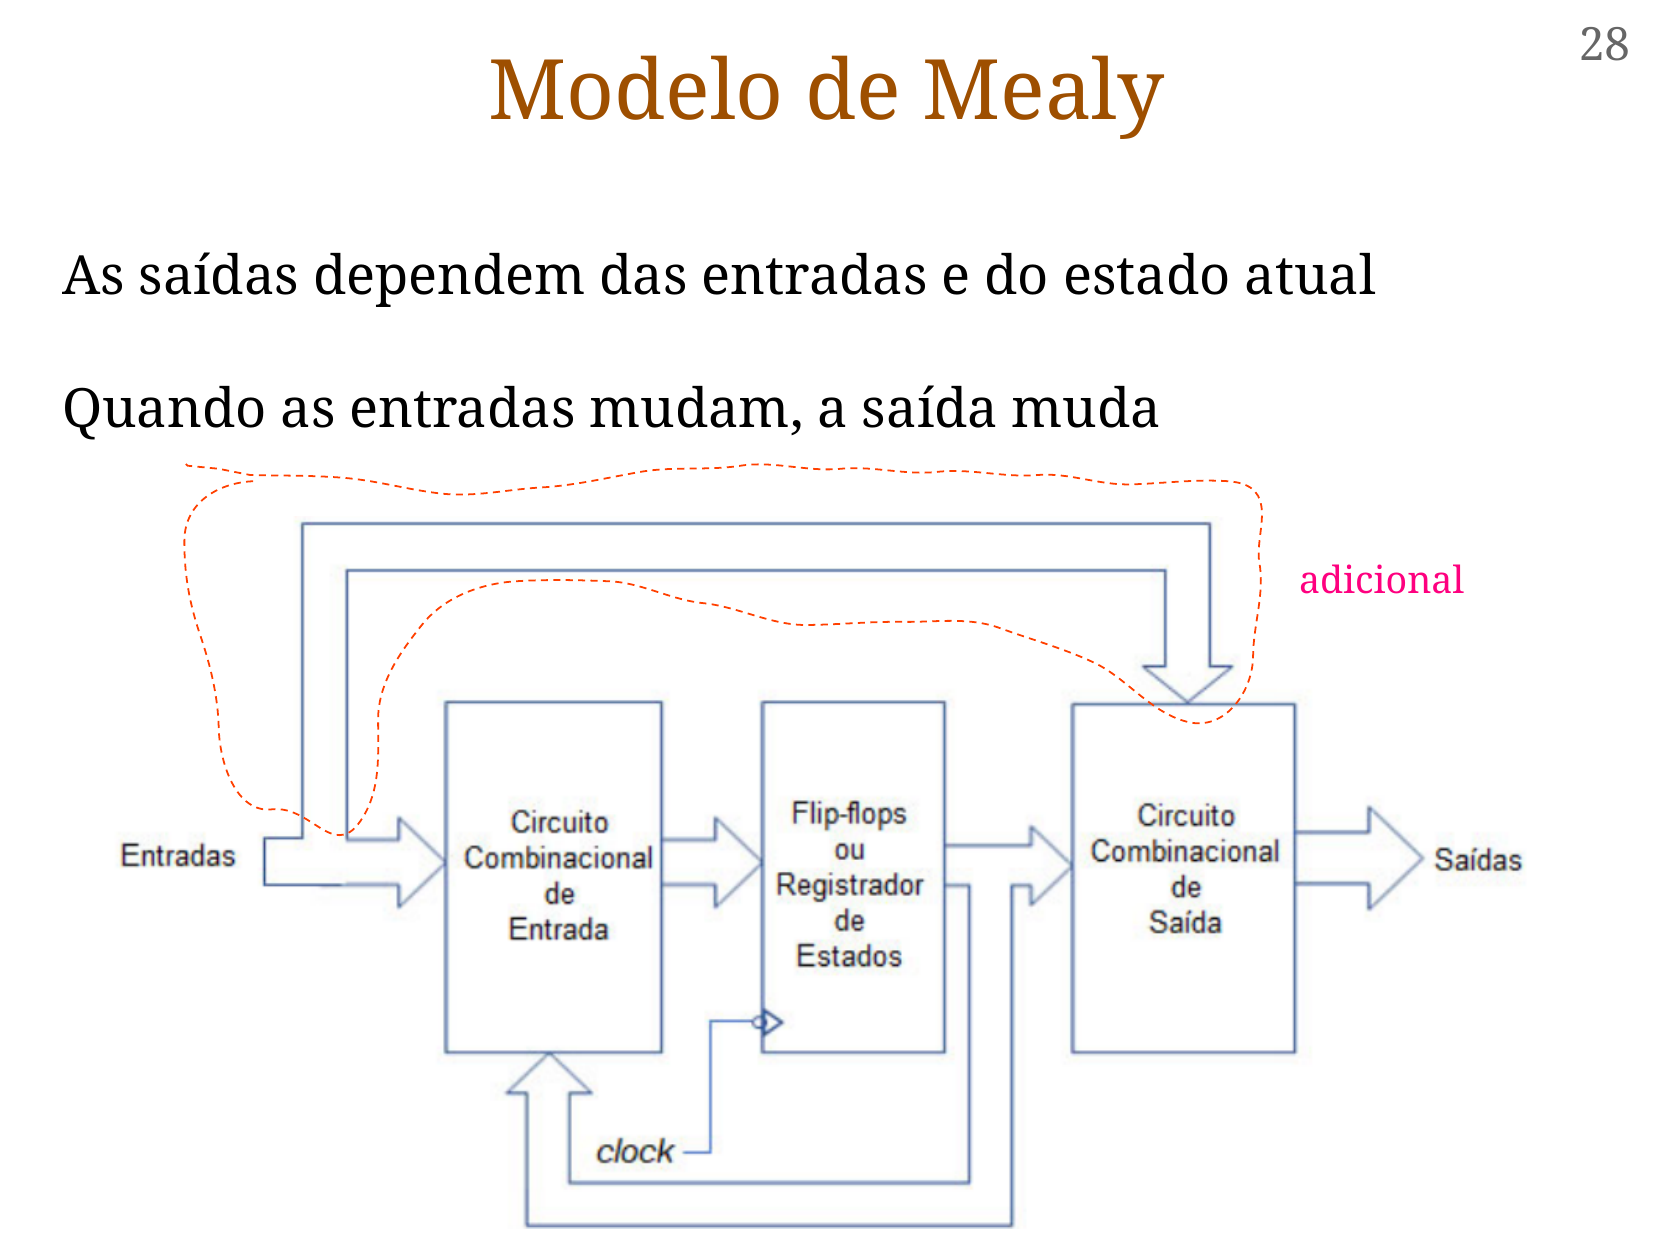

28
# Modelo de Mealy
As saídas dependem das entradas e do estado atual
Quando as entradas mudam, a saída muda
adicional